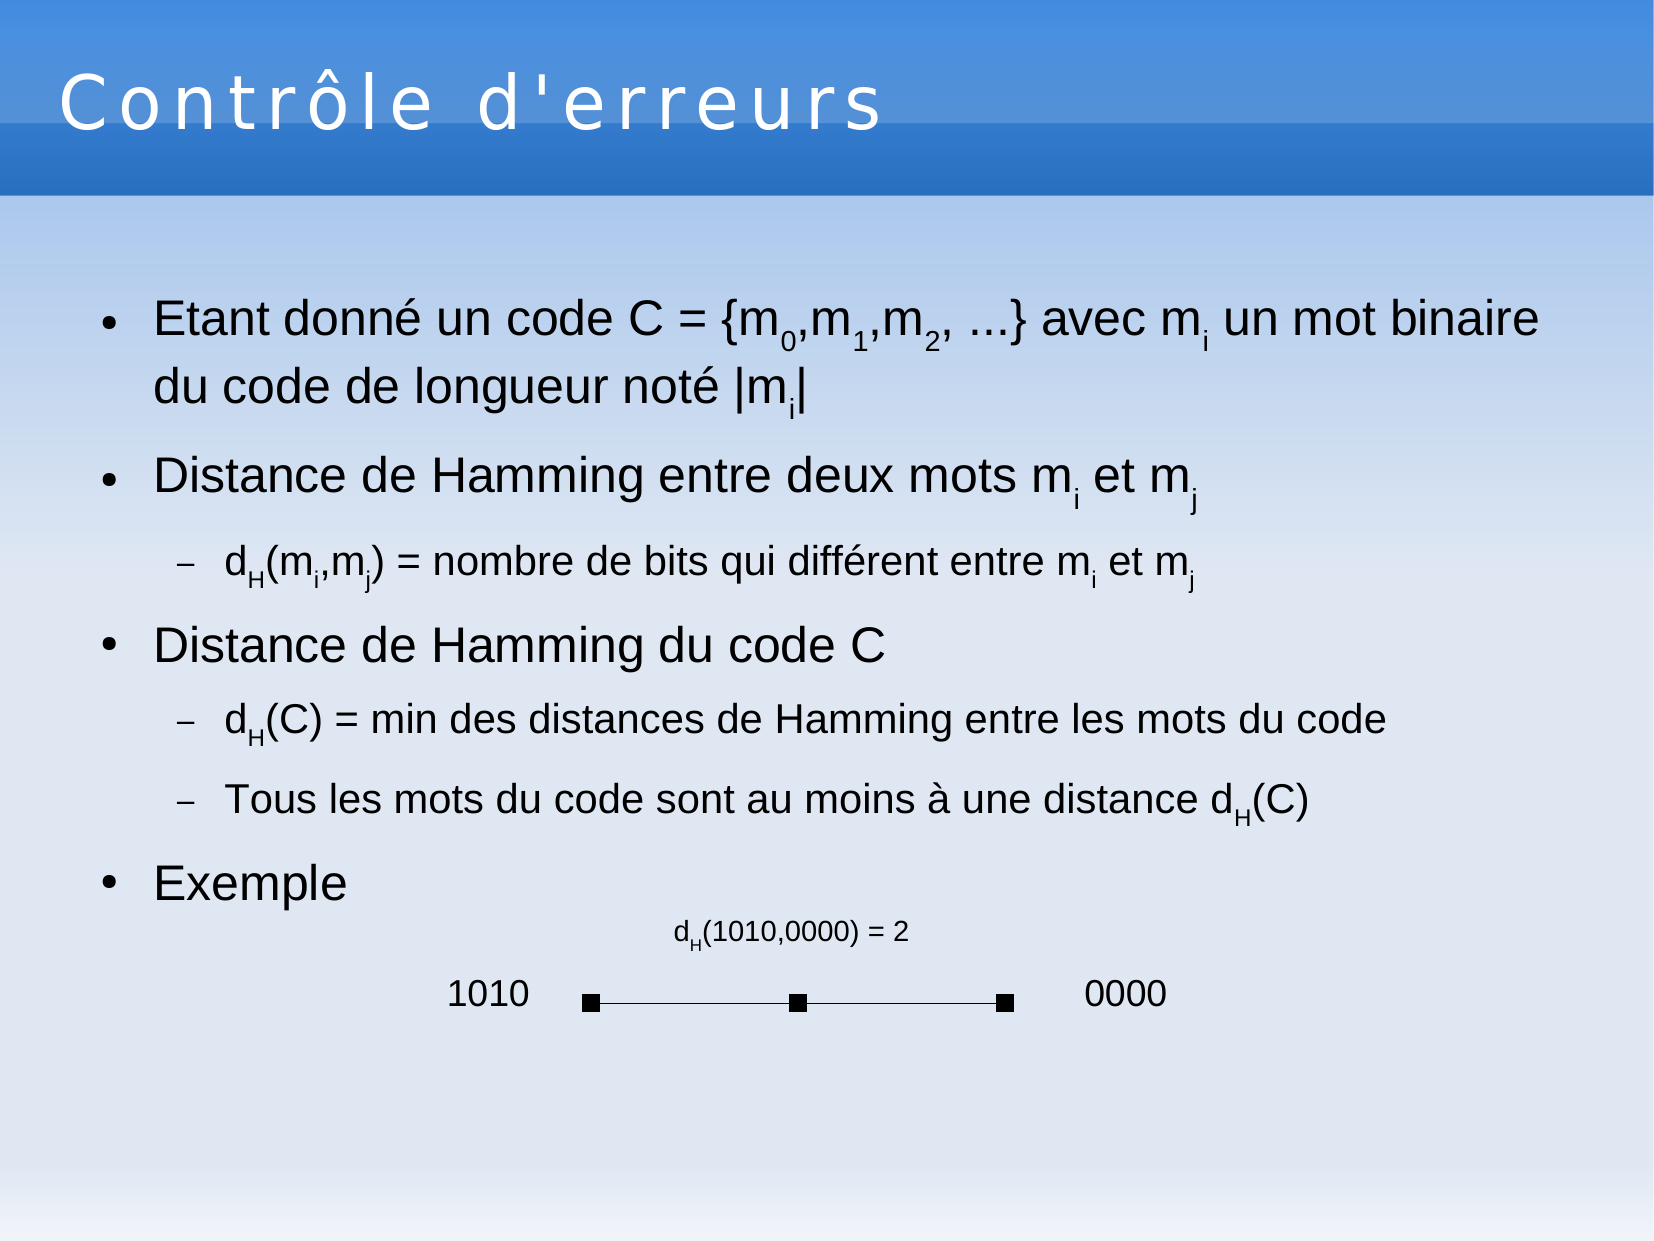

# Contrôle d'erreurs
Etant donné un code C = {m0,m1,m2, ...} avec mi un mot binaire du code de longueur noté |mi|
Distance de Hamming entre deux mots mi et mj
dH(mi,mj) = nombre de bits qui différent entre mi et mj
Distance de Hamming du code C
dH(C) = min des distances de Hamming entre les mots du code
Tous les mots du code sont au moins à une distance dH(C)
Exemple
dH(1010,0000) = 2
1010
0000